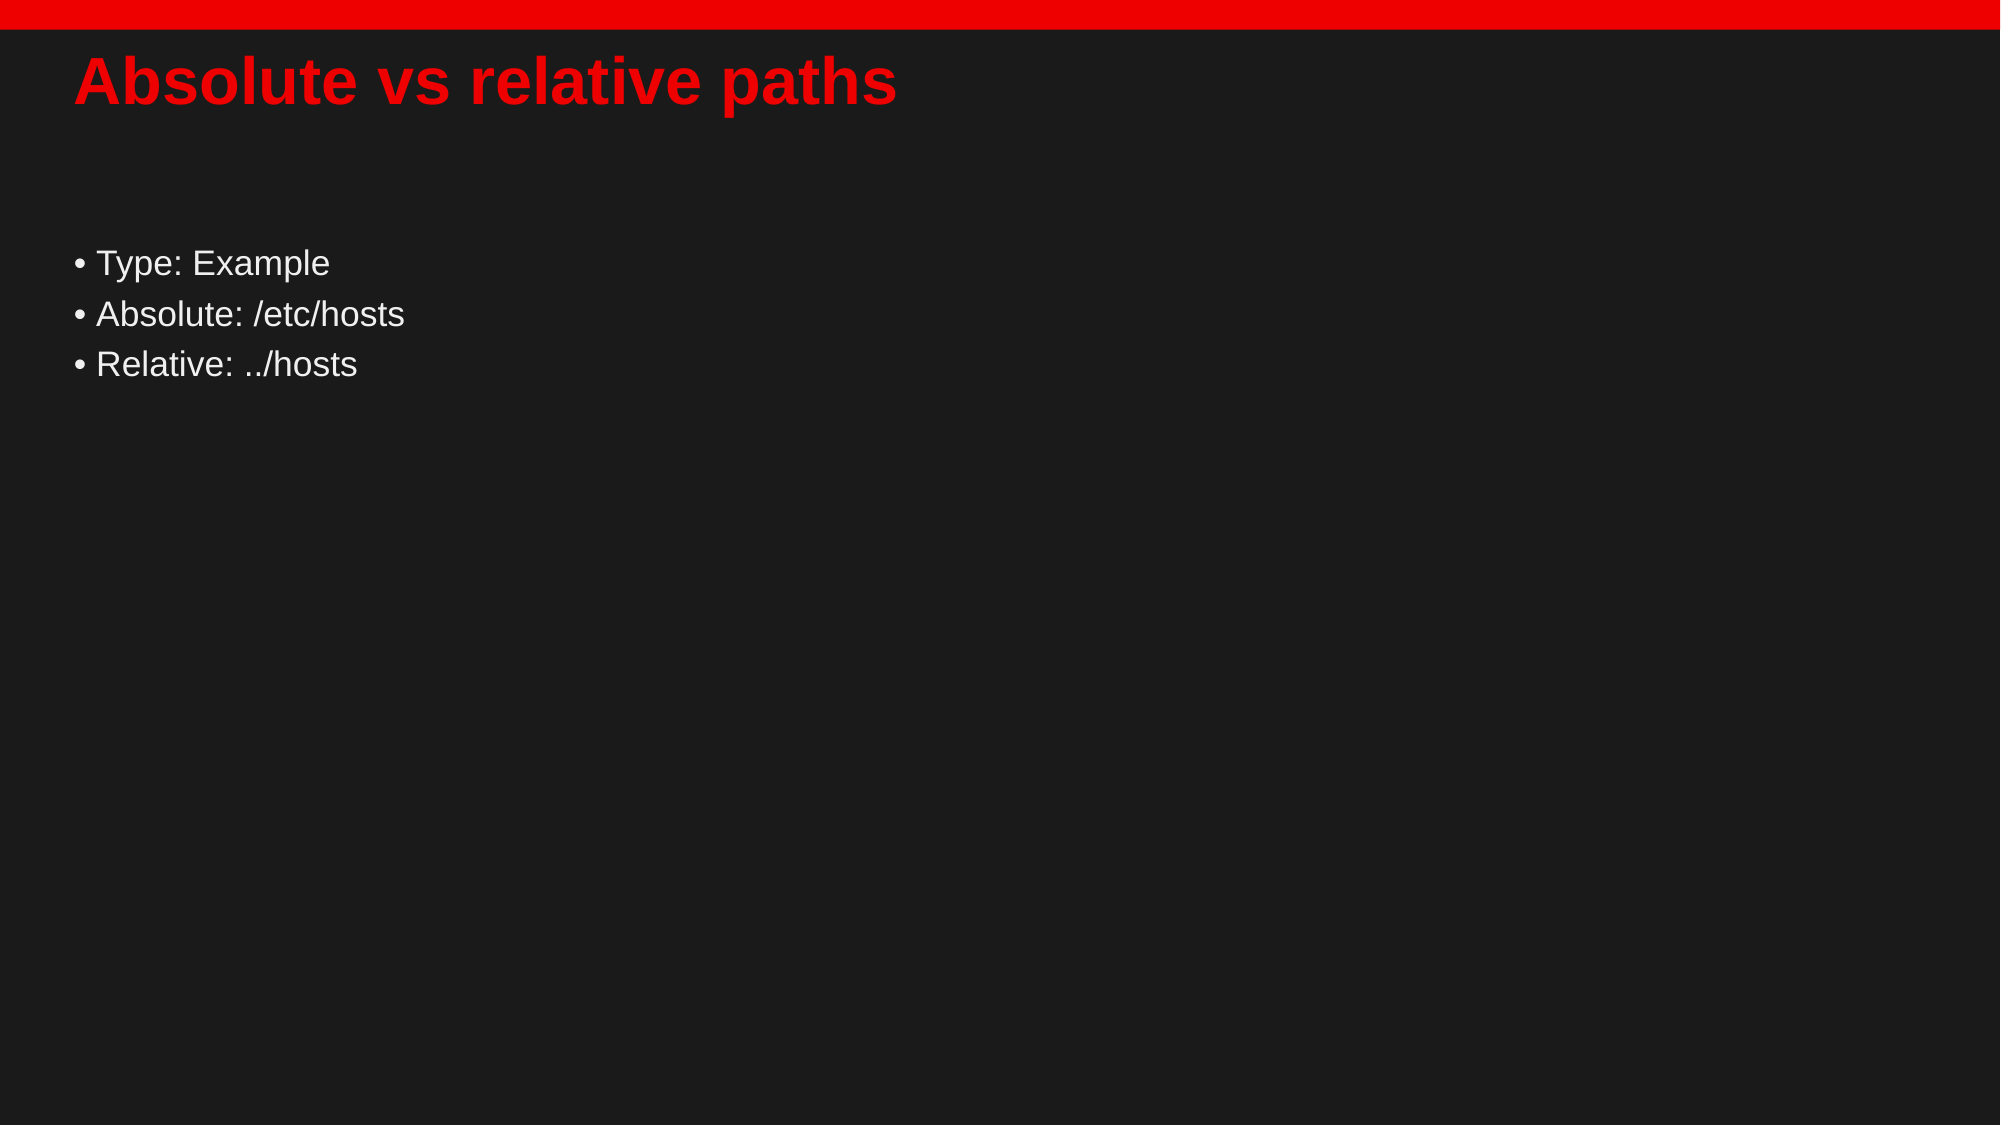

Absolute vs relative paths
• Type: Example
• Absolute: /etc/hosts
• Relative: ../hosts